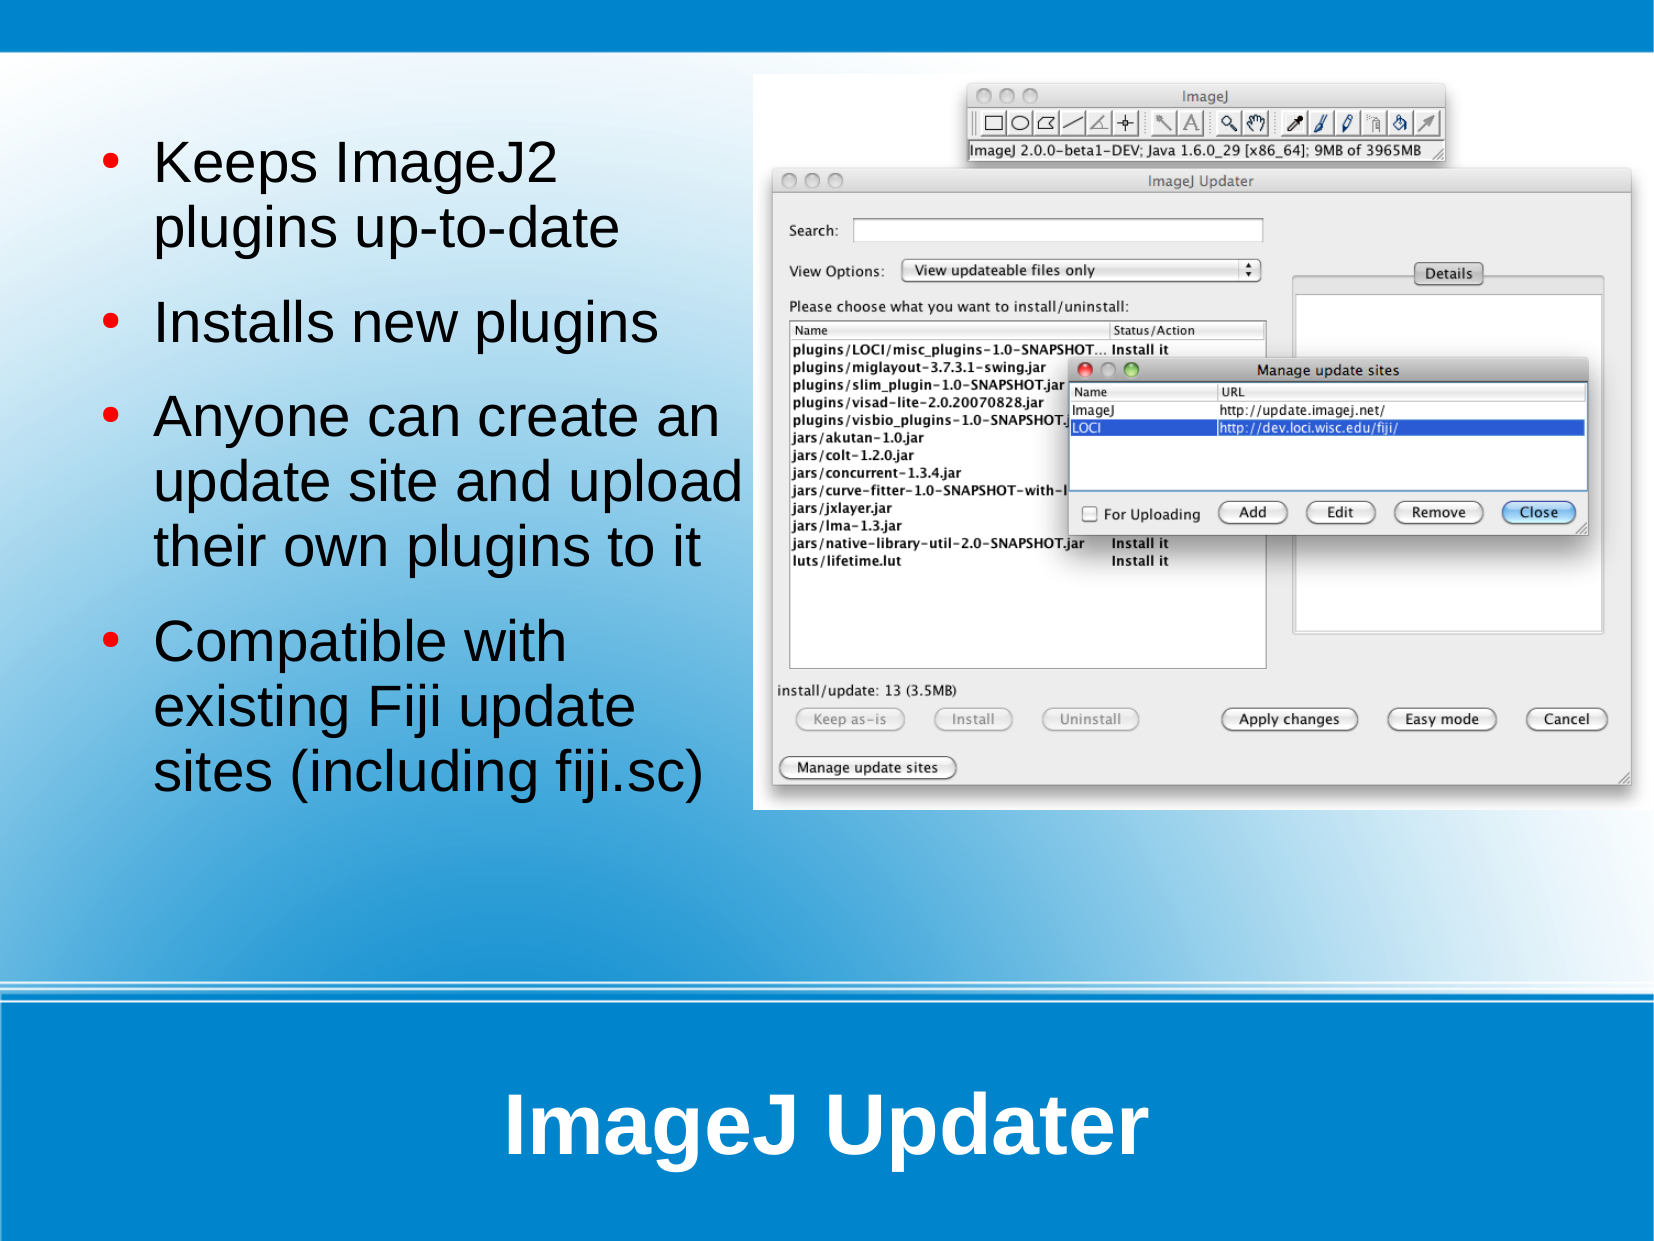

Keeps ImageJ2 plugins up-to-date
Installs new plugins
Anyone can create an update site and upload their own plugins to it
Compatible with existing Fiji update sites (including fiji.sc)
# ImageJ Updater